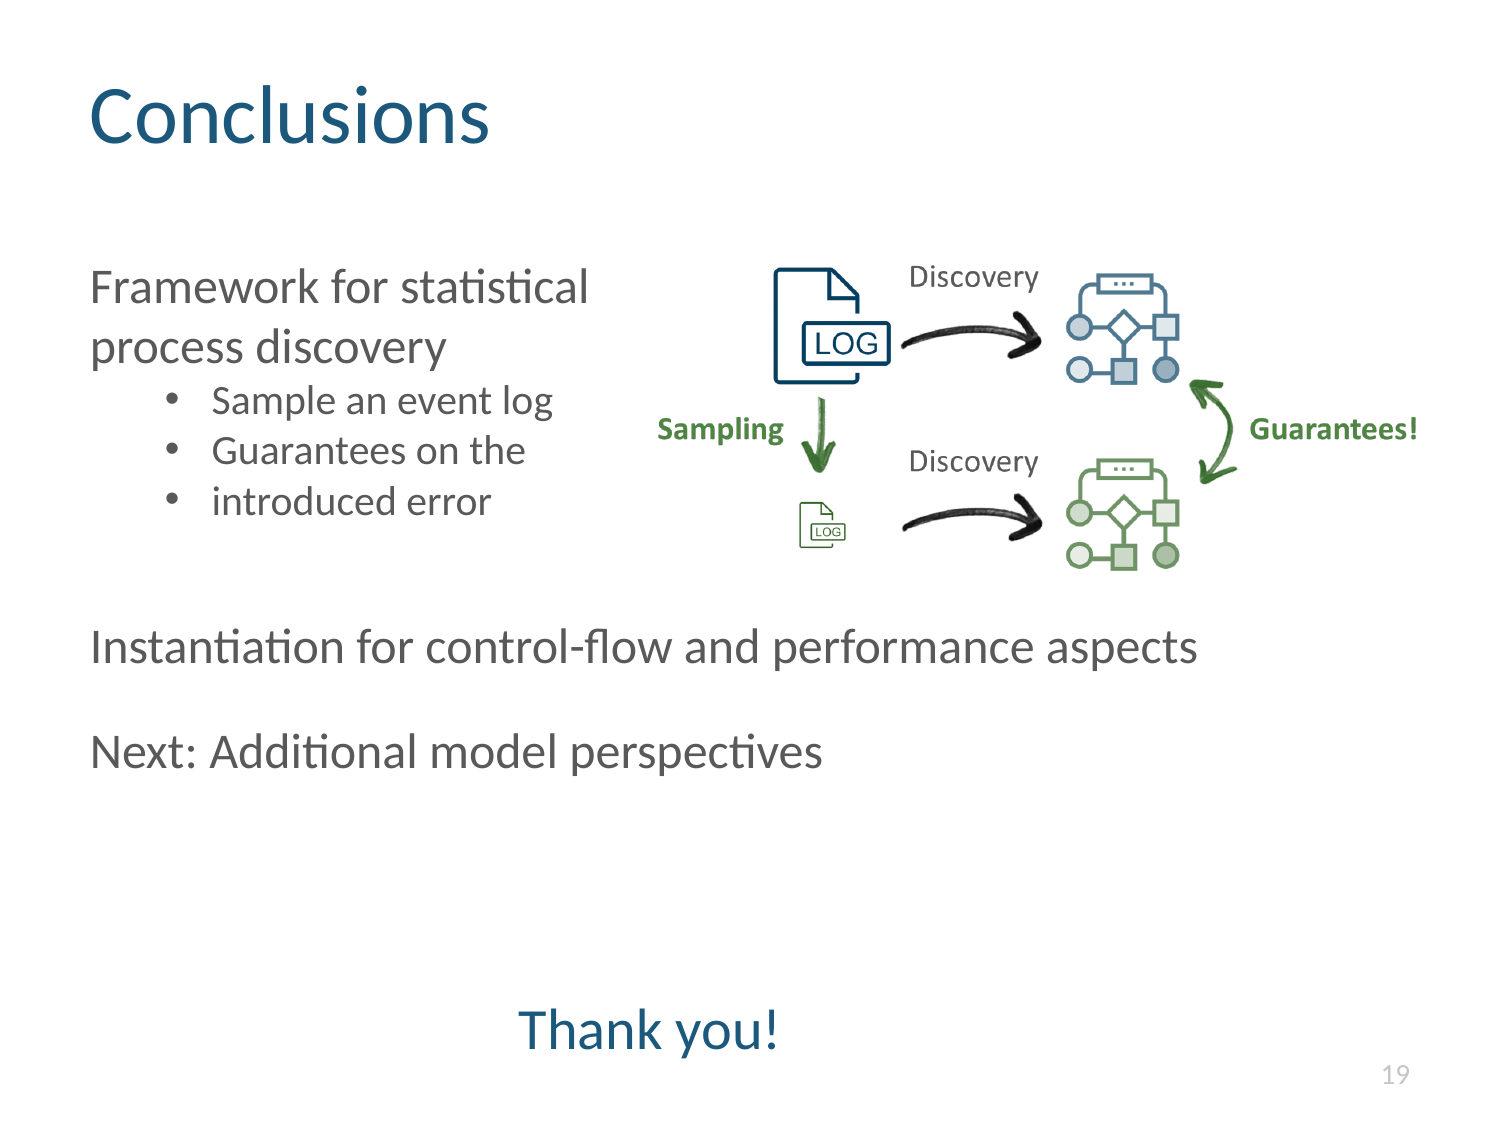

Conclusions
Framework for statistical
process discovery
Sample an event log
Guarantees on the
introduced error
Instantiation for control-flow and performance aspects
Next: Additional model perspectives
Thank you!